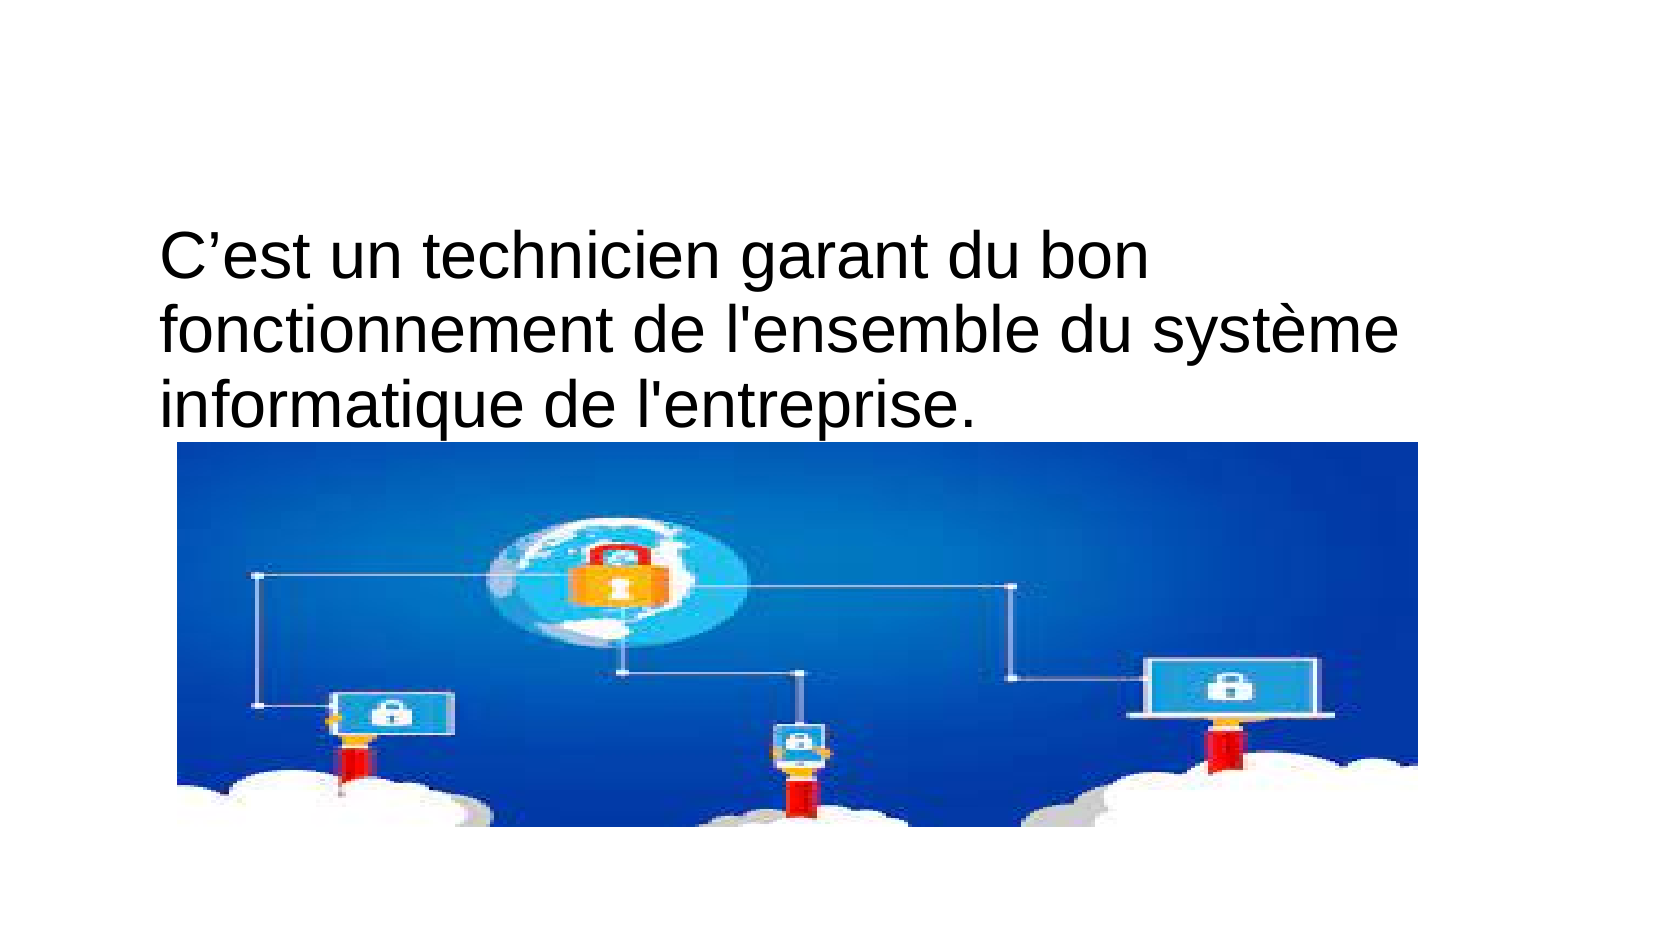

# C’est un technicien garant du bon fonctionnement de l'ensemble du système informatique de l'entreprise.